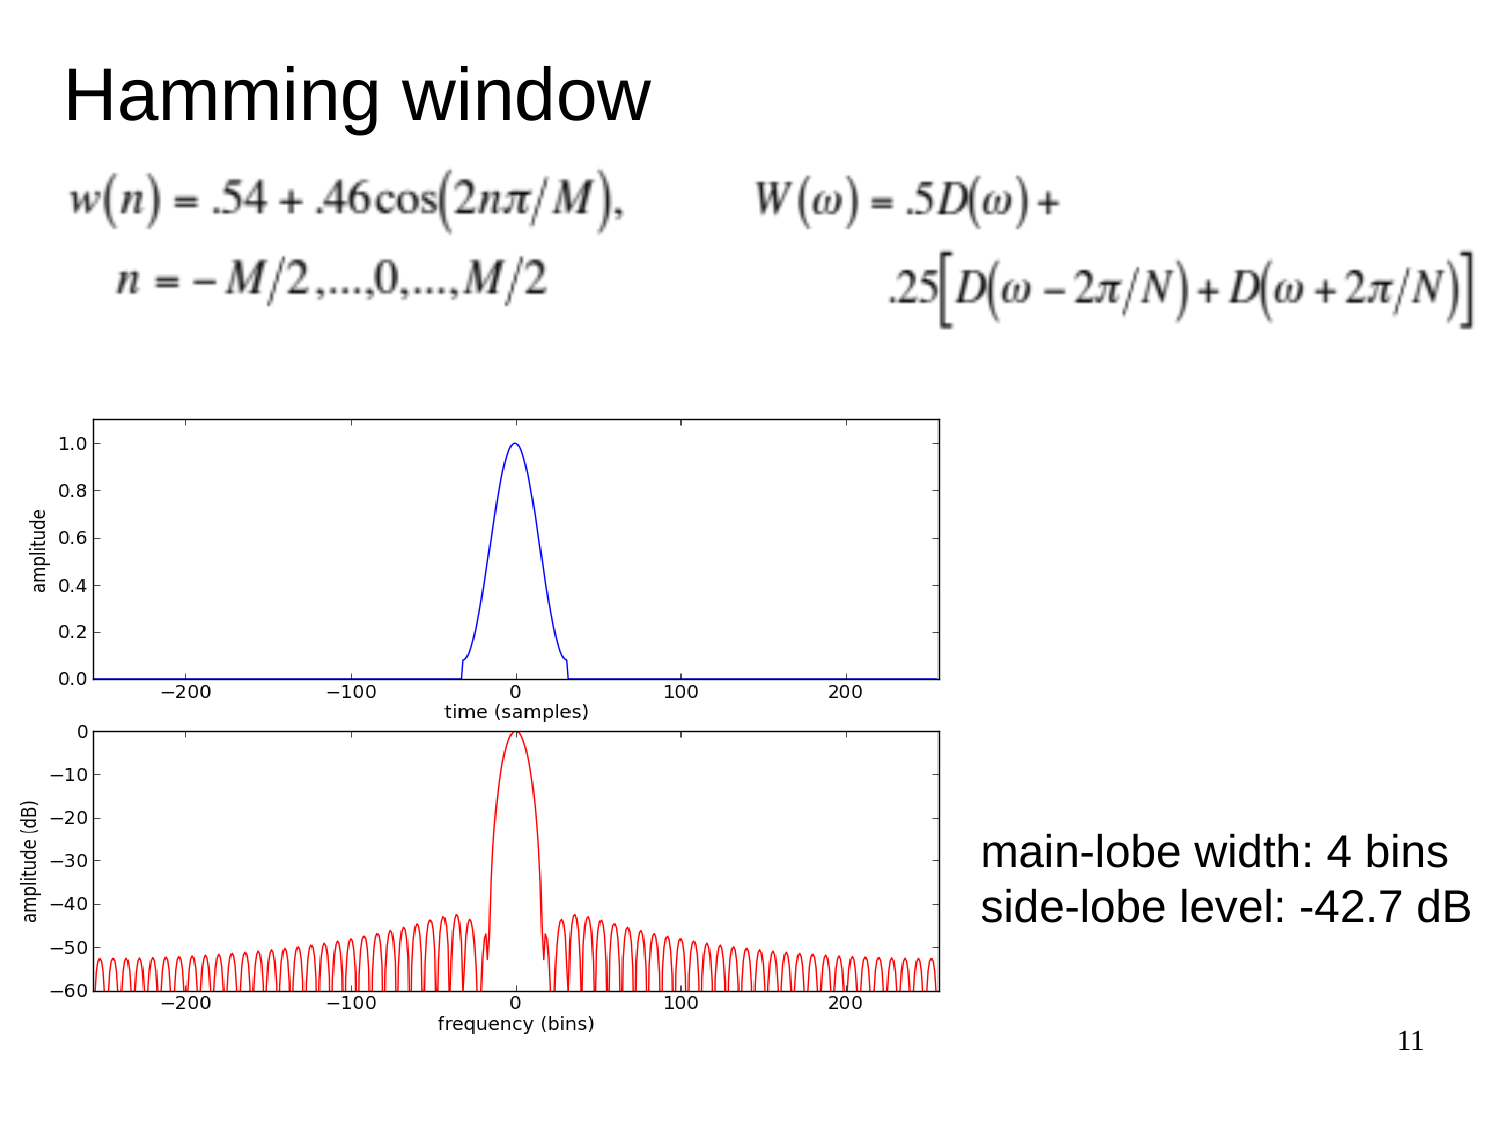

# Hamming window
main-lobe width: 4 bins
side-lobe level: -42.7 dB
11